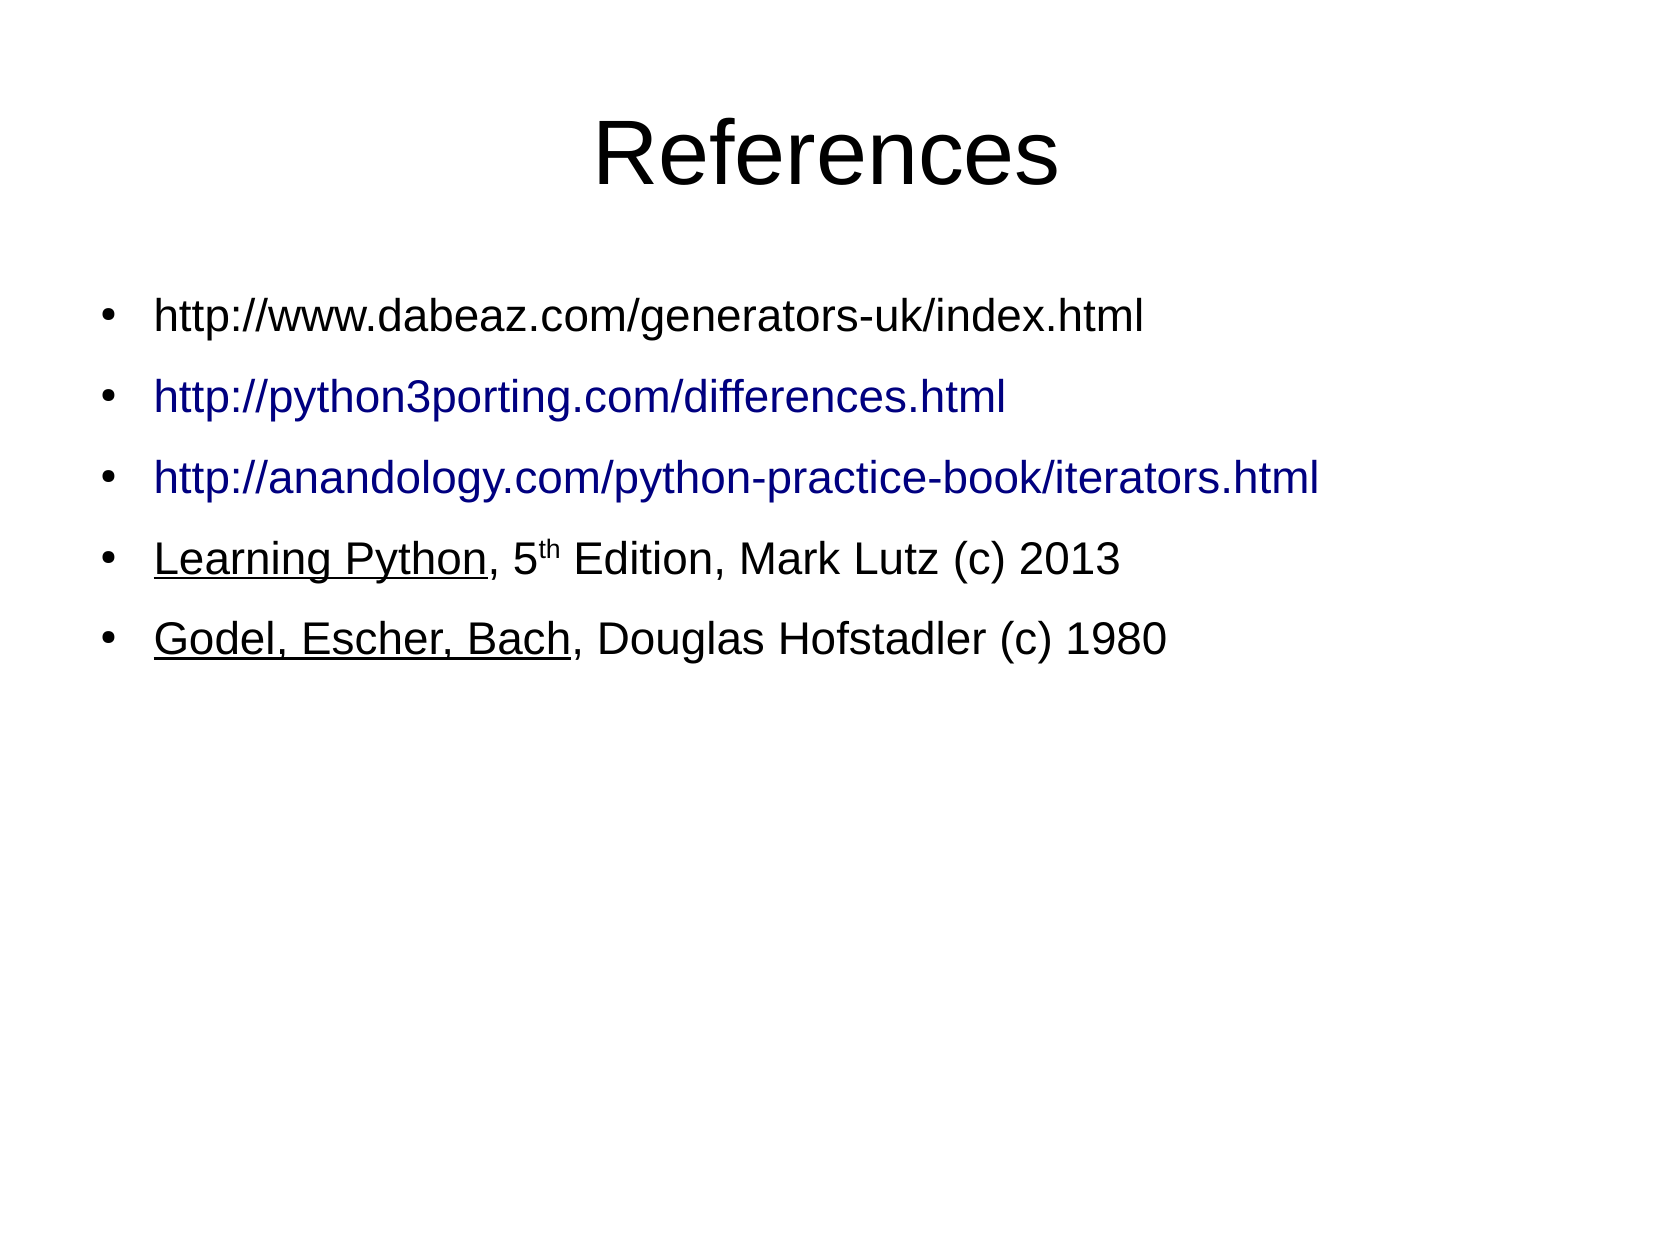

# References
http://www.dabeaz.com/generators-uk/index.html
http://python3porting.com/differences.html
http://anandology.com/python-practice-book/iterators.html
Learning Python, 5th Edition, Mark Lutz (c) 2013
Godel, Escher, Bach, Douglas Hofstadler (c) 1980